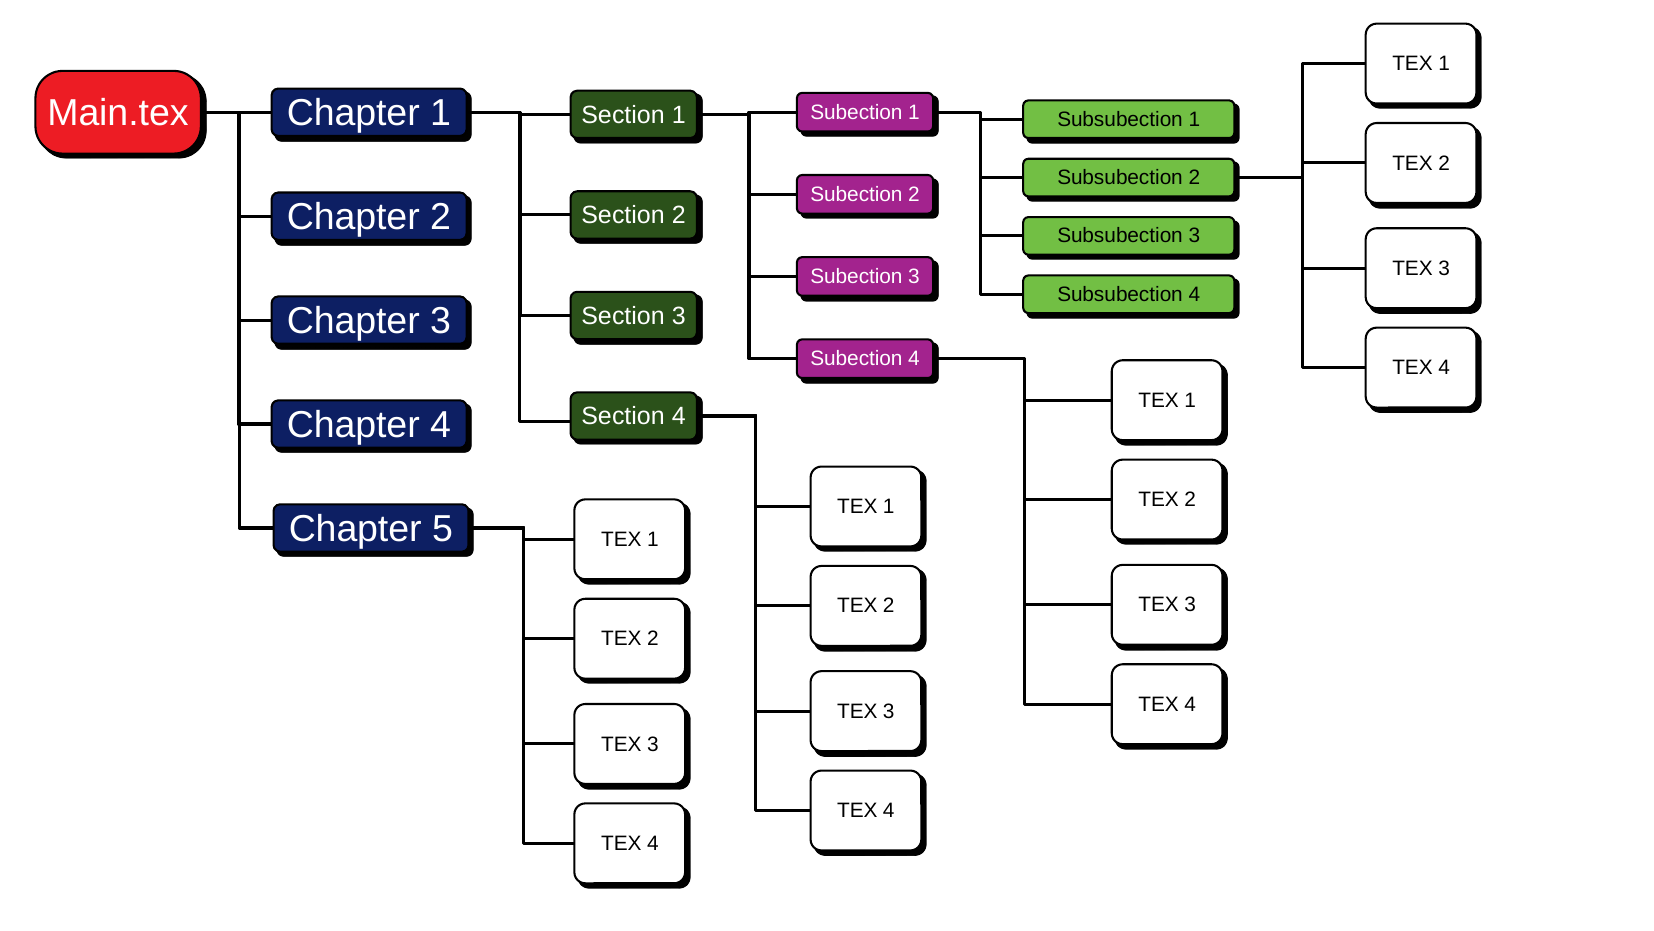

TEX 1
Main.tex
Chapter 1
Section 1
Subection 1
Subsubection 1
TEX 2
Subsubection 2
Subection 2
Section 2
Chapter 2
Subsubection 3
TEX 3
Subection 3
Subsubection 4
Section 3
Chapter 3
TEX 4
Subection 4
TEX 1
Section 4
Chapter 4
TEX 2
TEX 1
TEX 1
Chapter 5
TEX 3
TEX 2
TEX 2
TEX 4
TEX 3
TEX 3
TEX 4
TEX 4